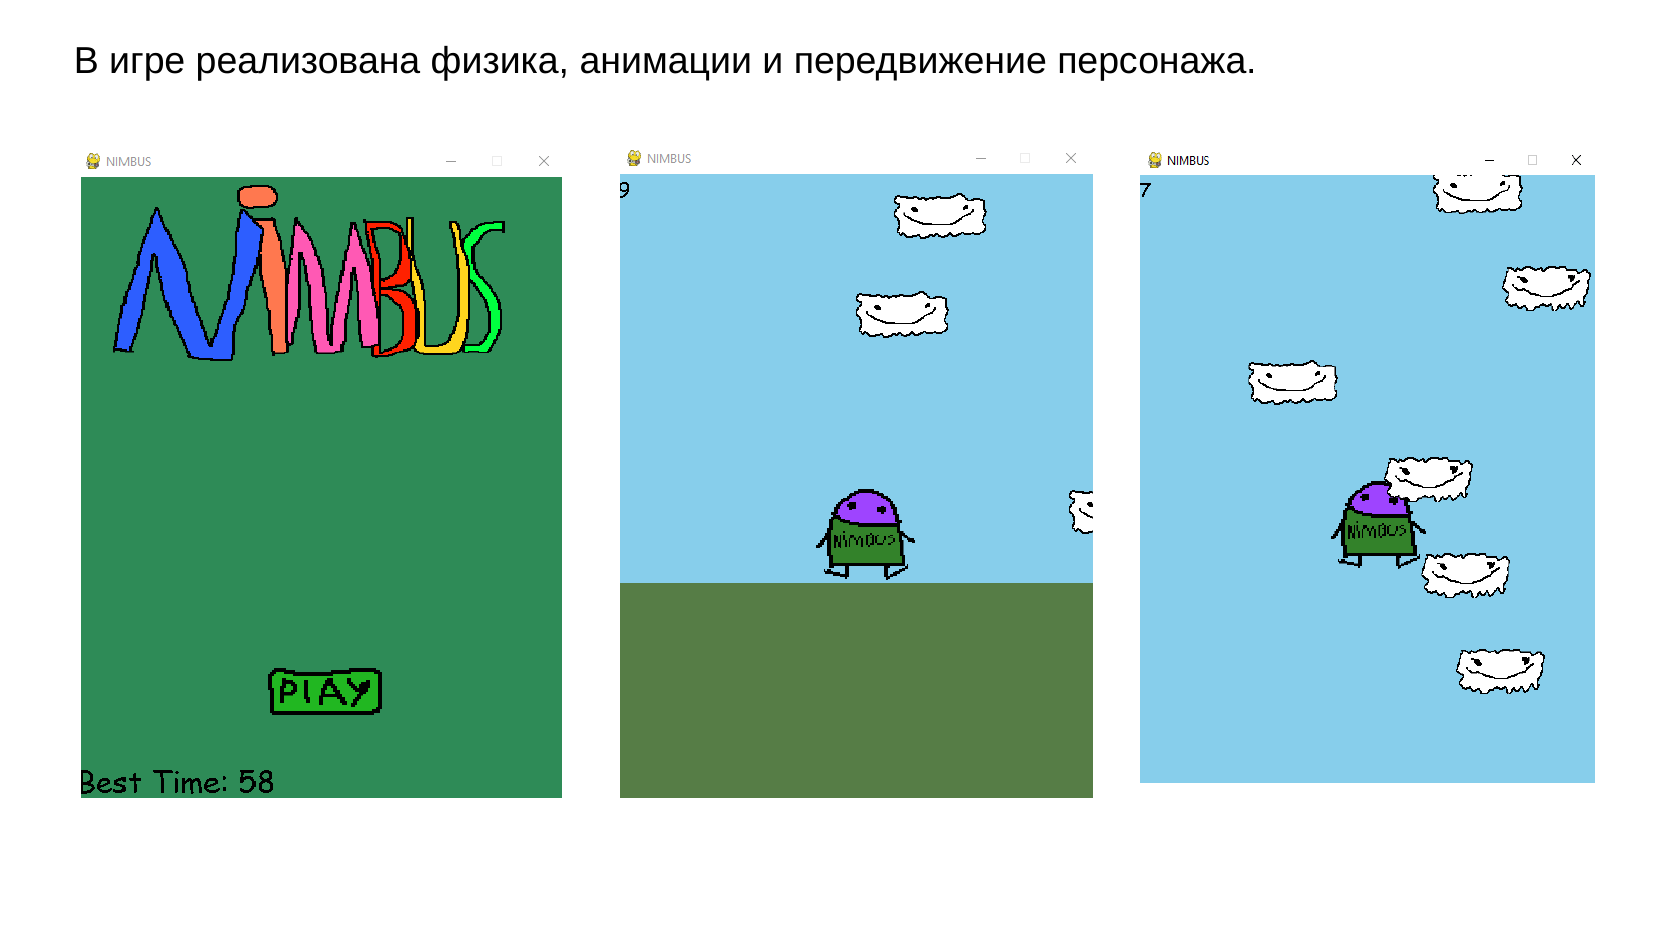

В игре реализована физика, анимации и передвижение персонажа.